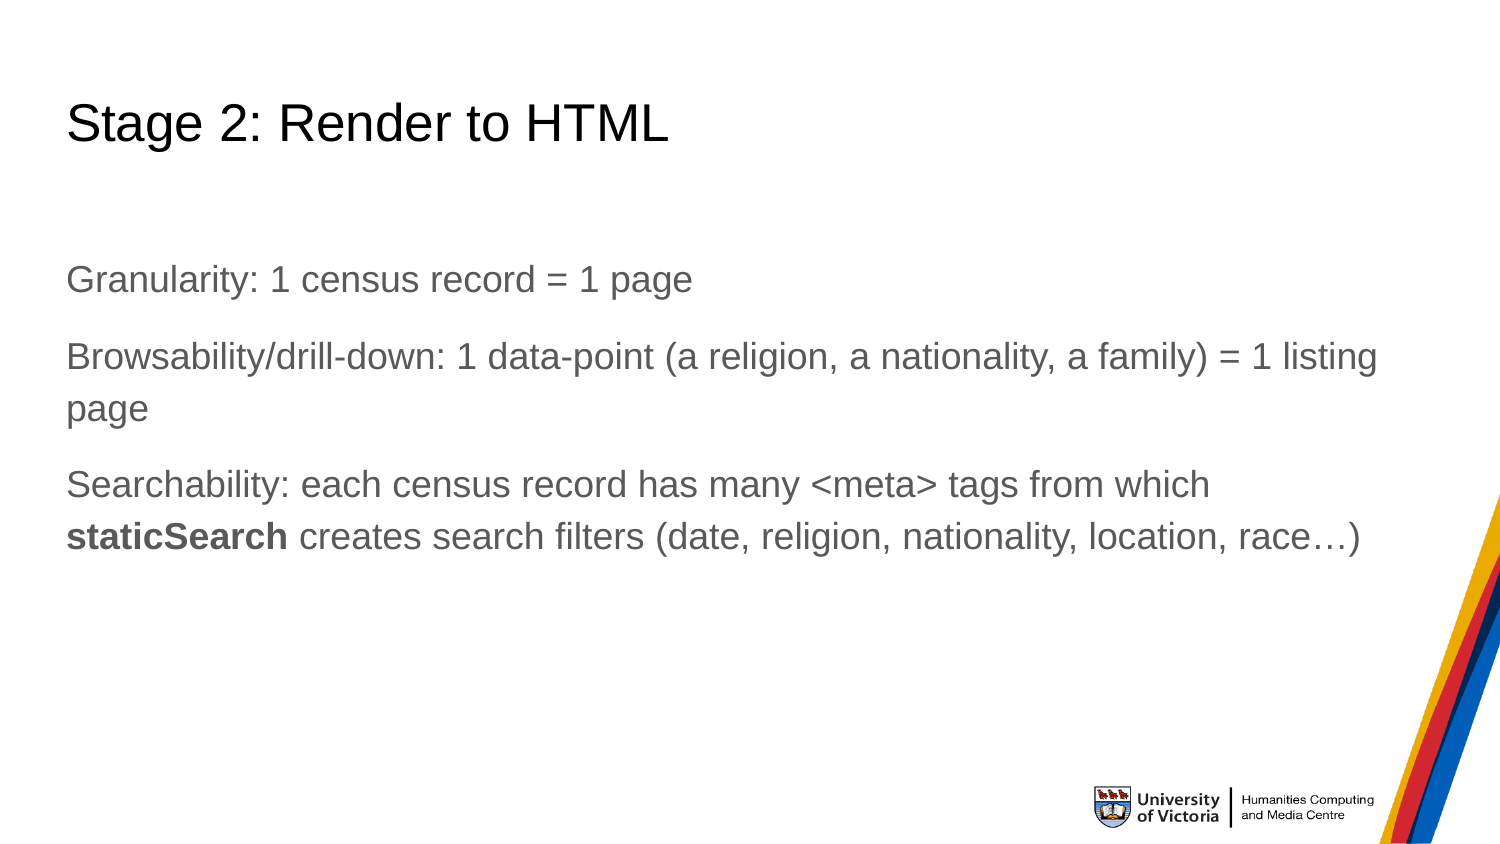

# Stage 2: Render to HTML
Granularity: 1 census record = 1 page
Browsability/drill-down: 1 data-point (a religion, a nationality, a family) = 1 listing page
Searchability: each census record has many <meta> tags from which staticSearch creates search filters (date, religion, nationality, location, race…)